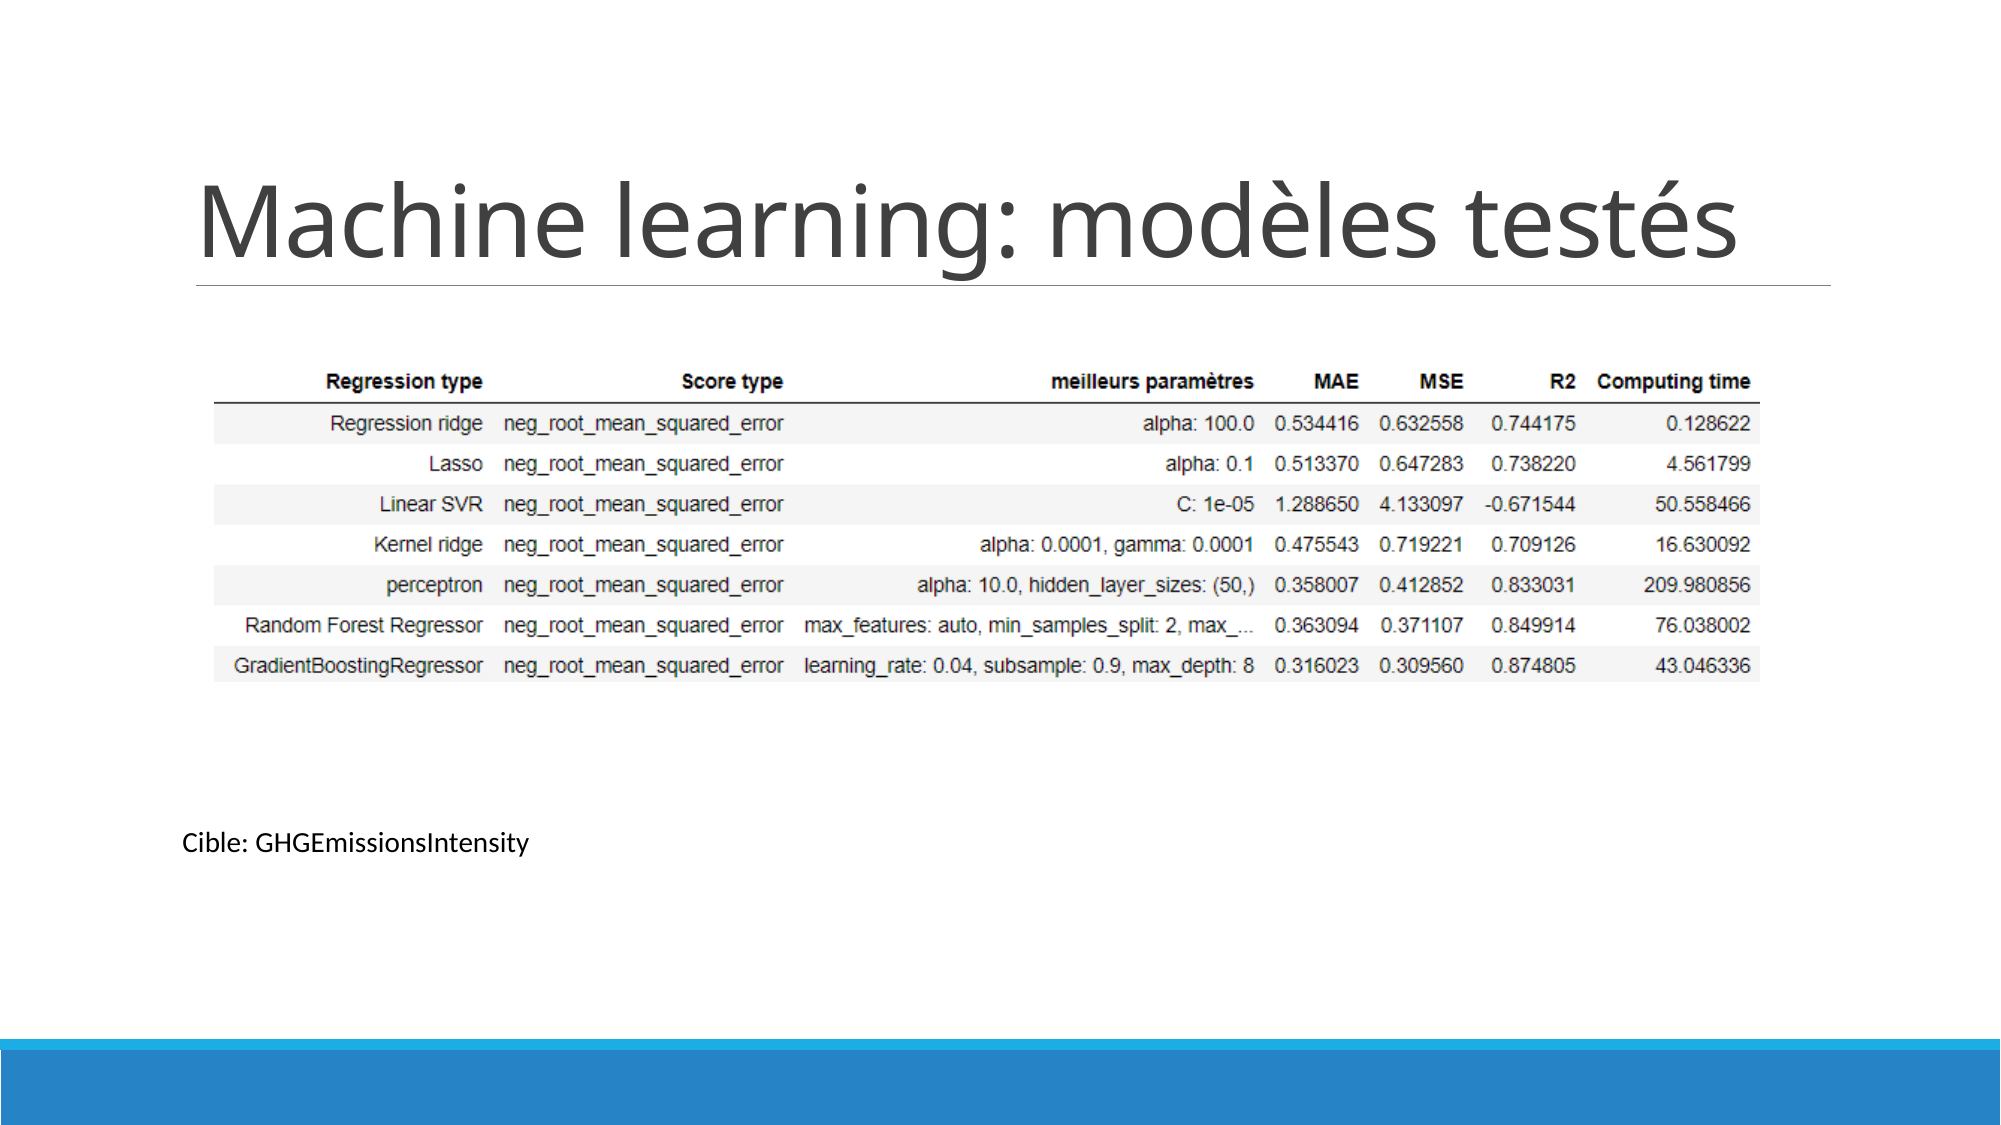

# Machine learning: modèles testés
Cible: GHGEmissionsIntensity